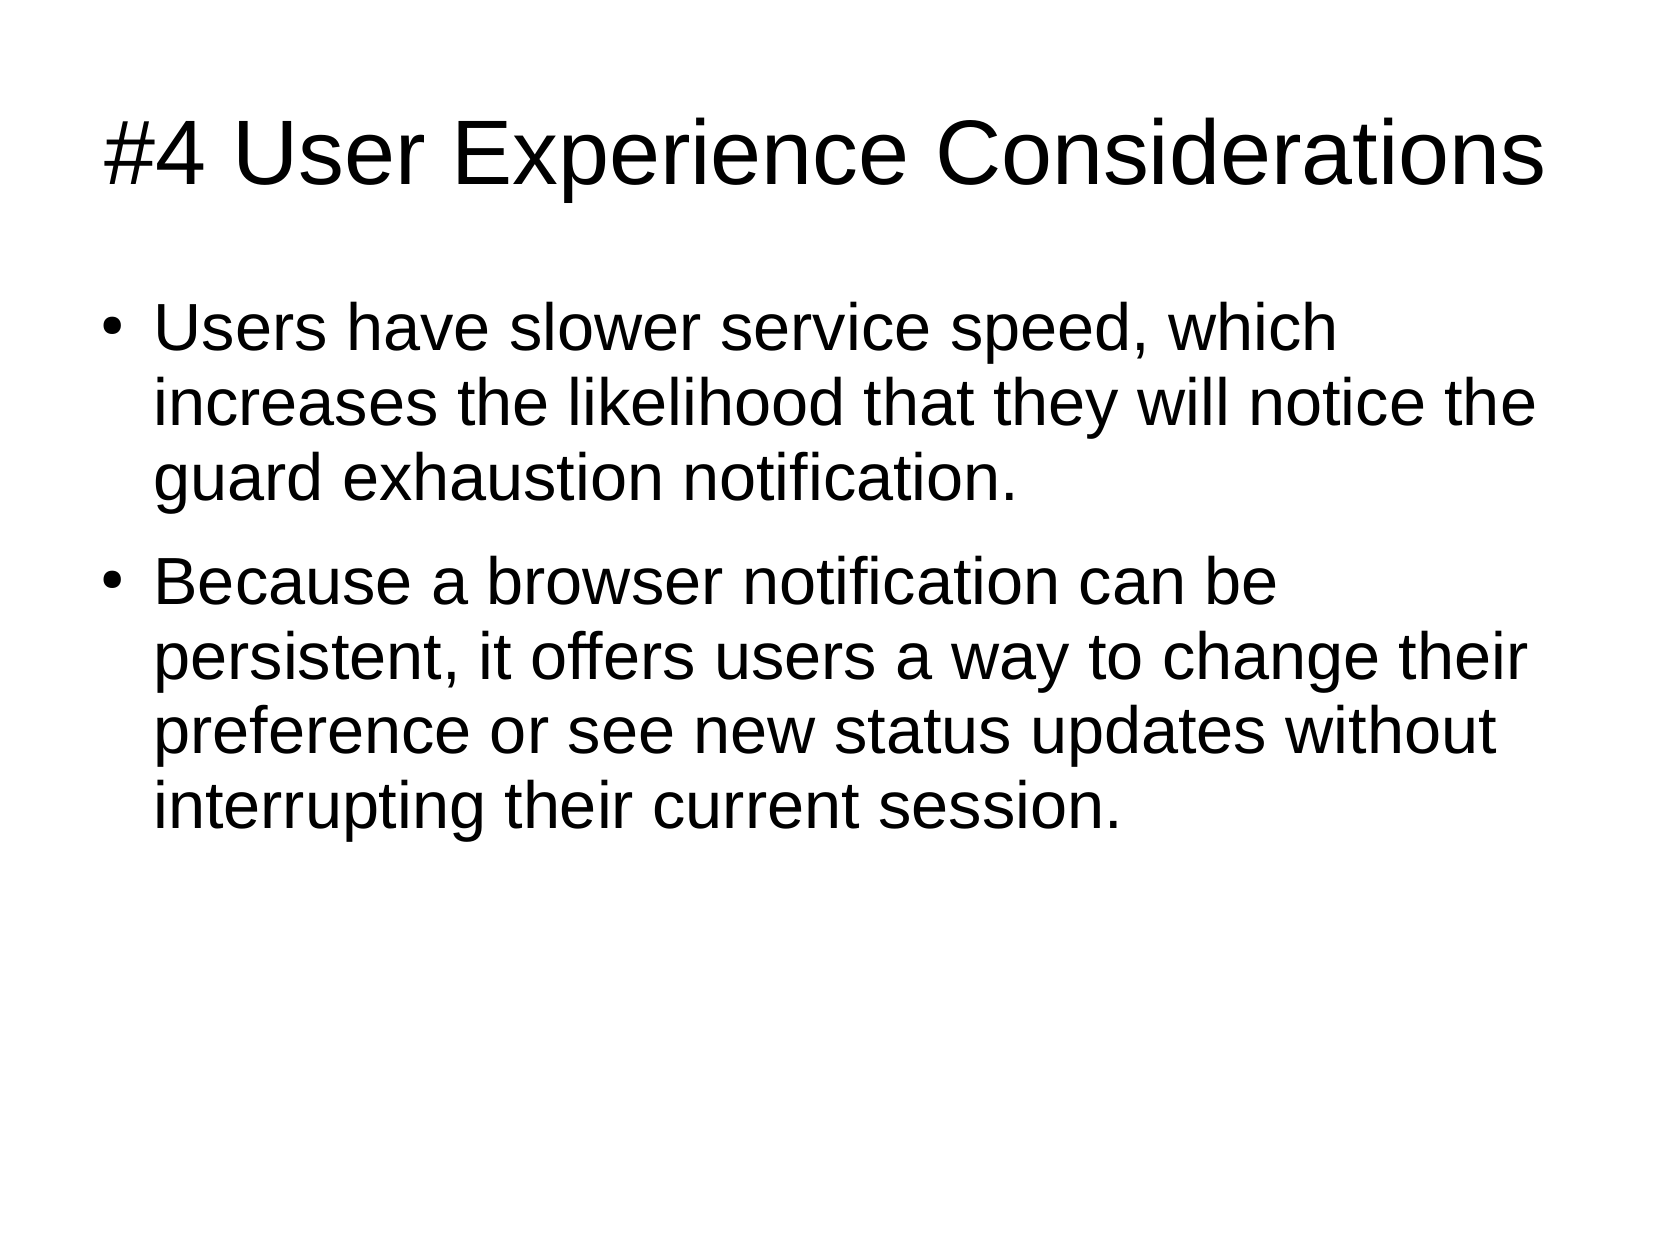

# #4 User Experience Considerations
Users have slower service speed, which increases the likelihood that they will notice the guard exhaustion notification.
Because a browser notification can be persistent, it offers users a way to change their preference or see new status updates without interrupting their current session.